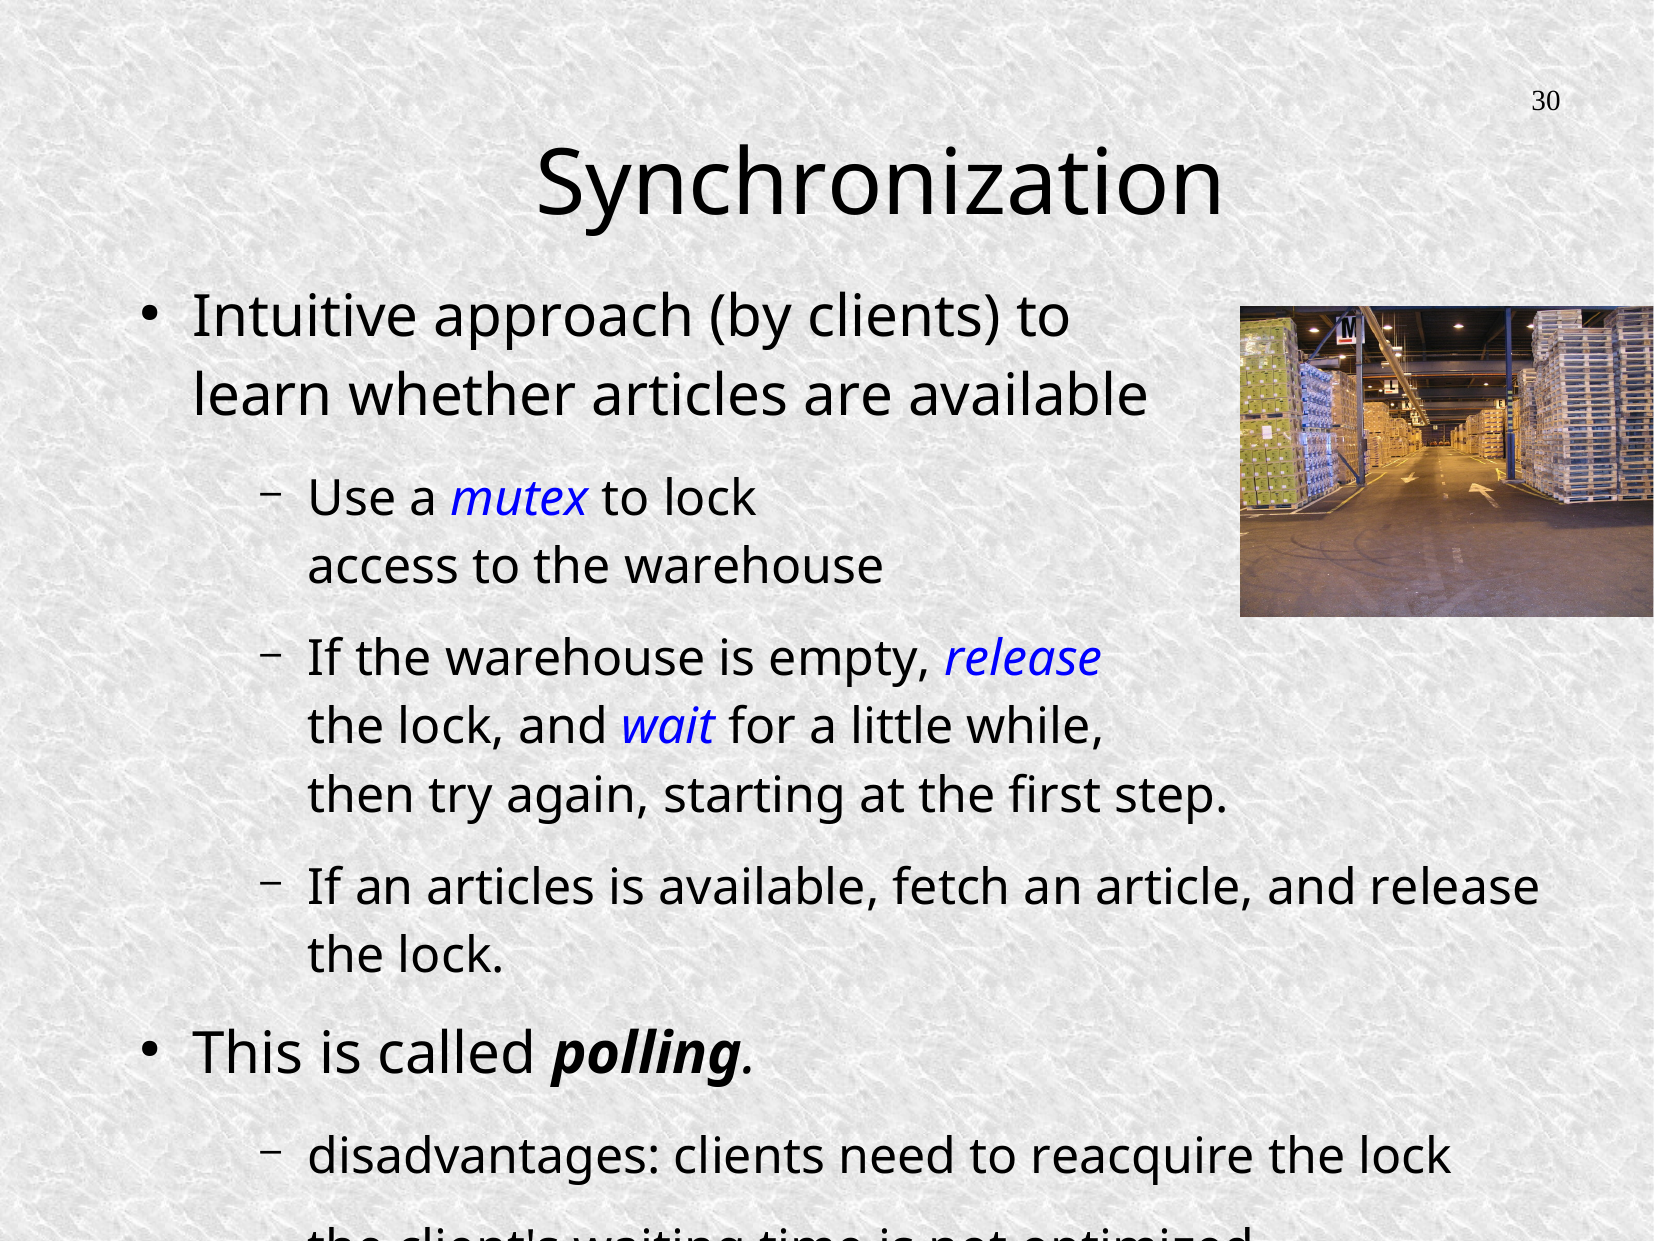

# Synchronization
30
Intuitive approach (by clients) to
learn whether articles are available
Use a mutex to lock
access to the warehouse
If the warehouse is empty, release
the lock, and wait for a little while,
then try again, starting at the first step.
If an articles is available, fetch an article, and release the lock.
This is called polling.
disadvantages: clients need to reacquire the lock
the client's waiting time is not optimized.